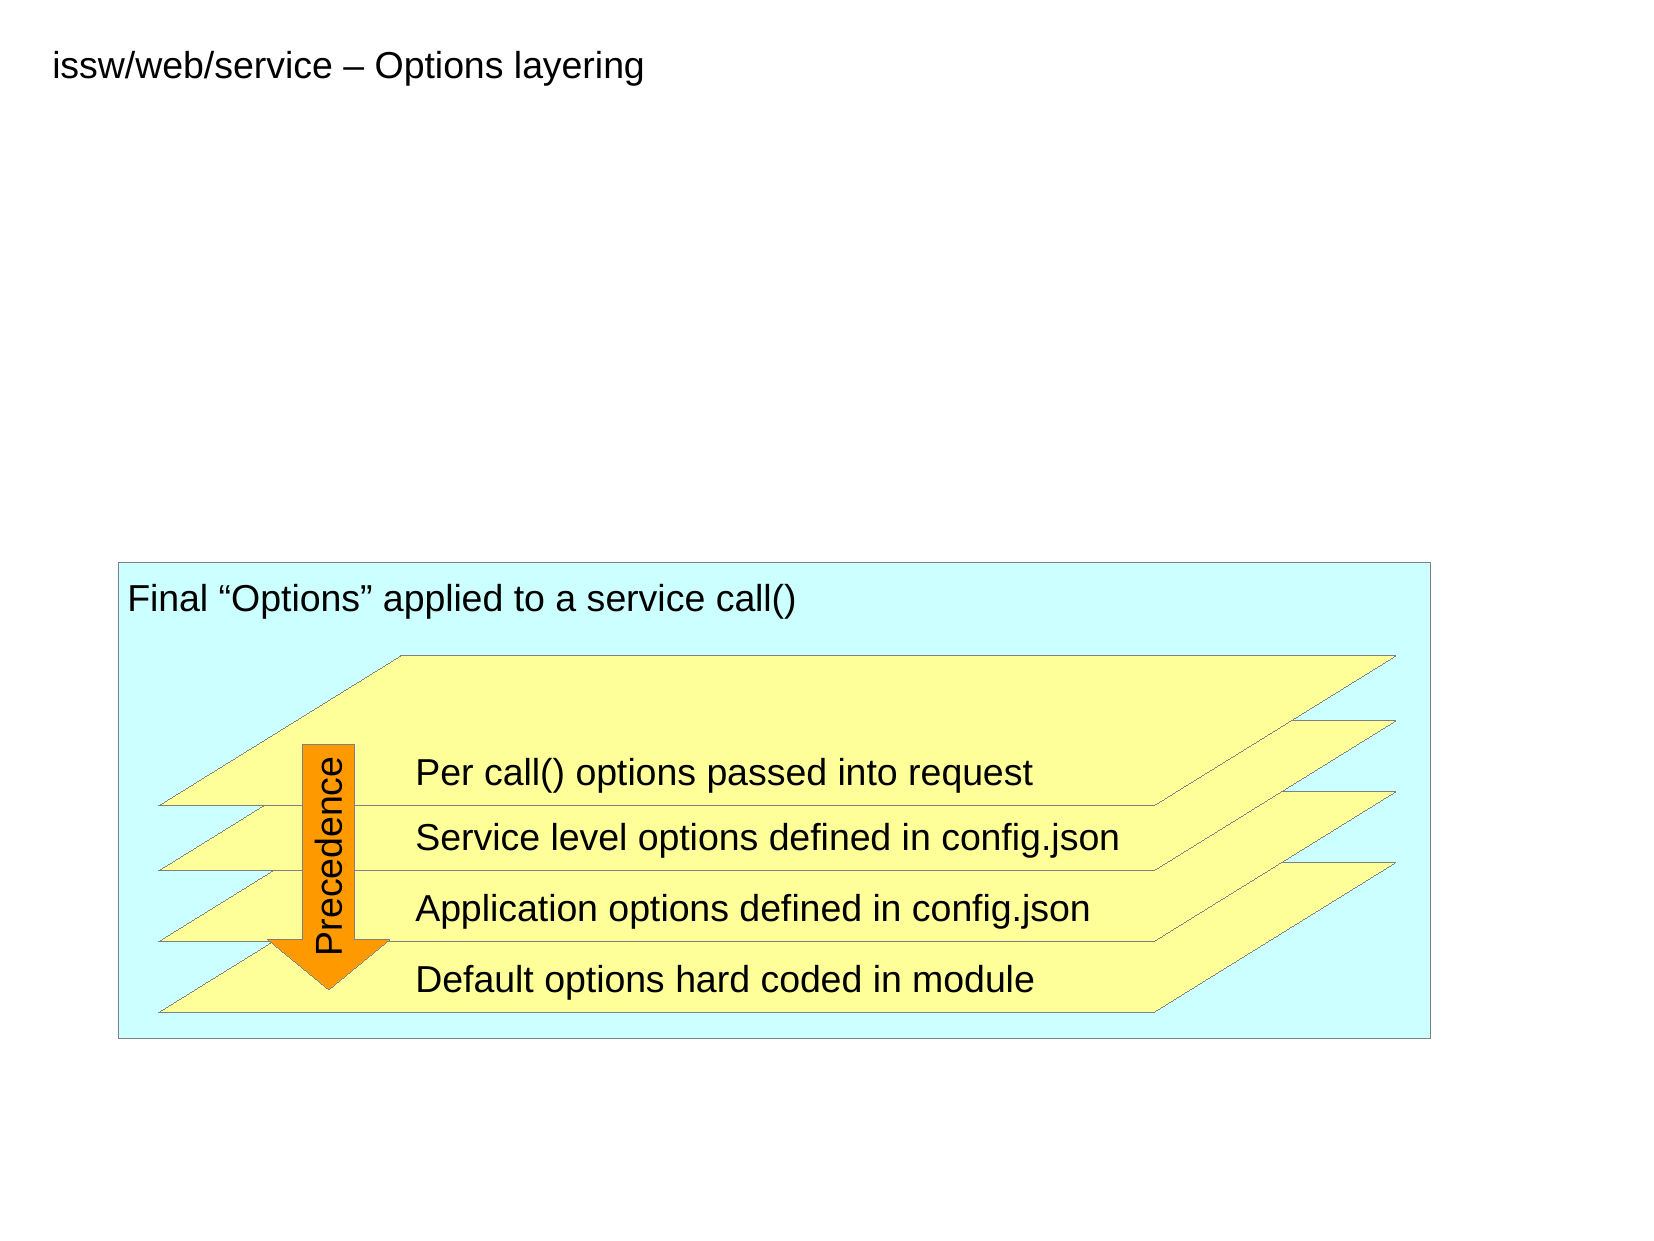

issw/web/service – Options layering
Final “Options” applied to a service call()
Per call() options passed into request
Service level options defined in config.json
Application options defined in config.json
Precedence
Default options hard coded in module